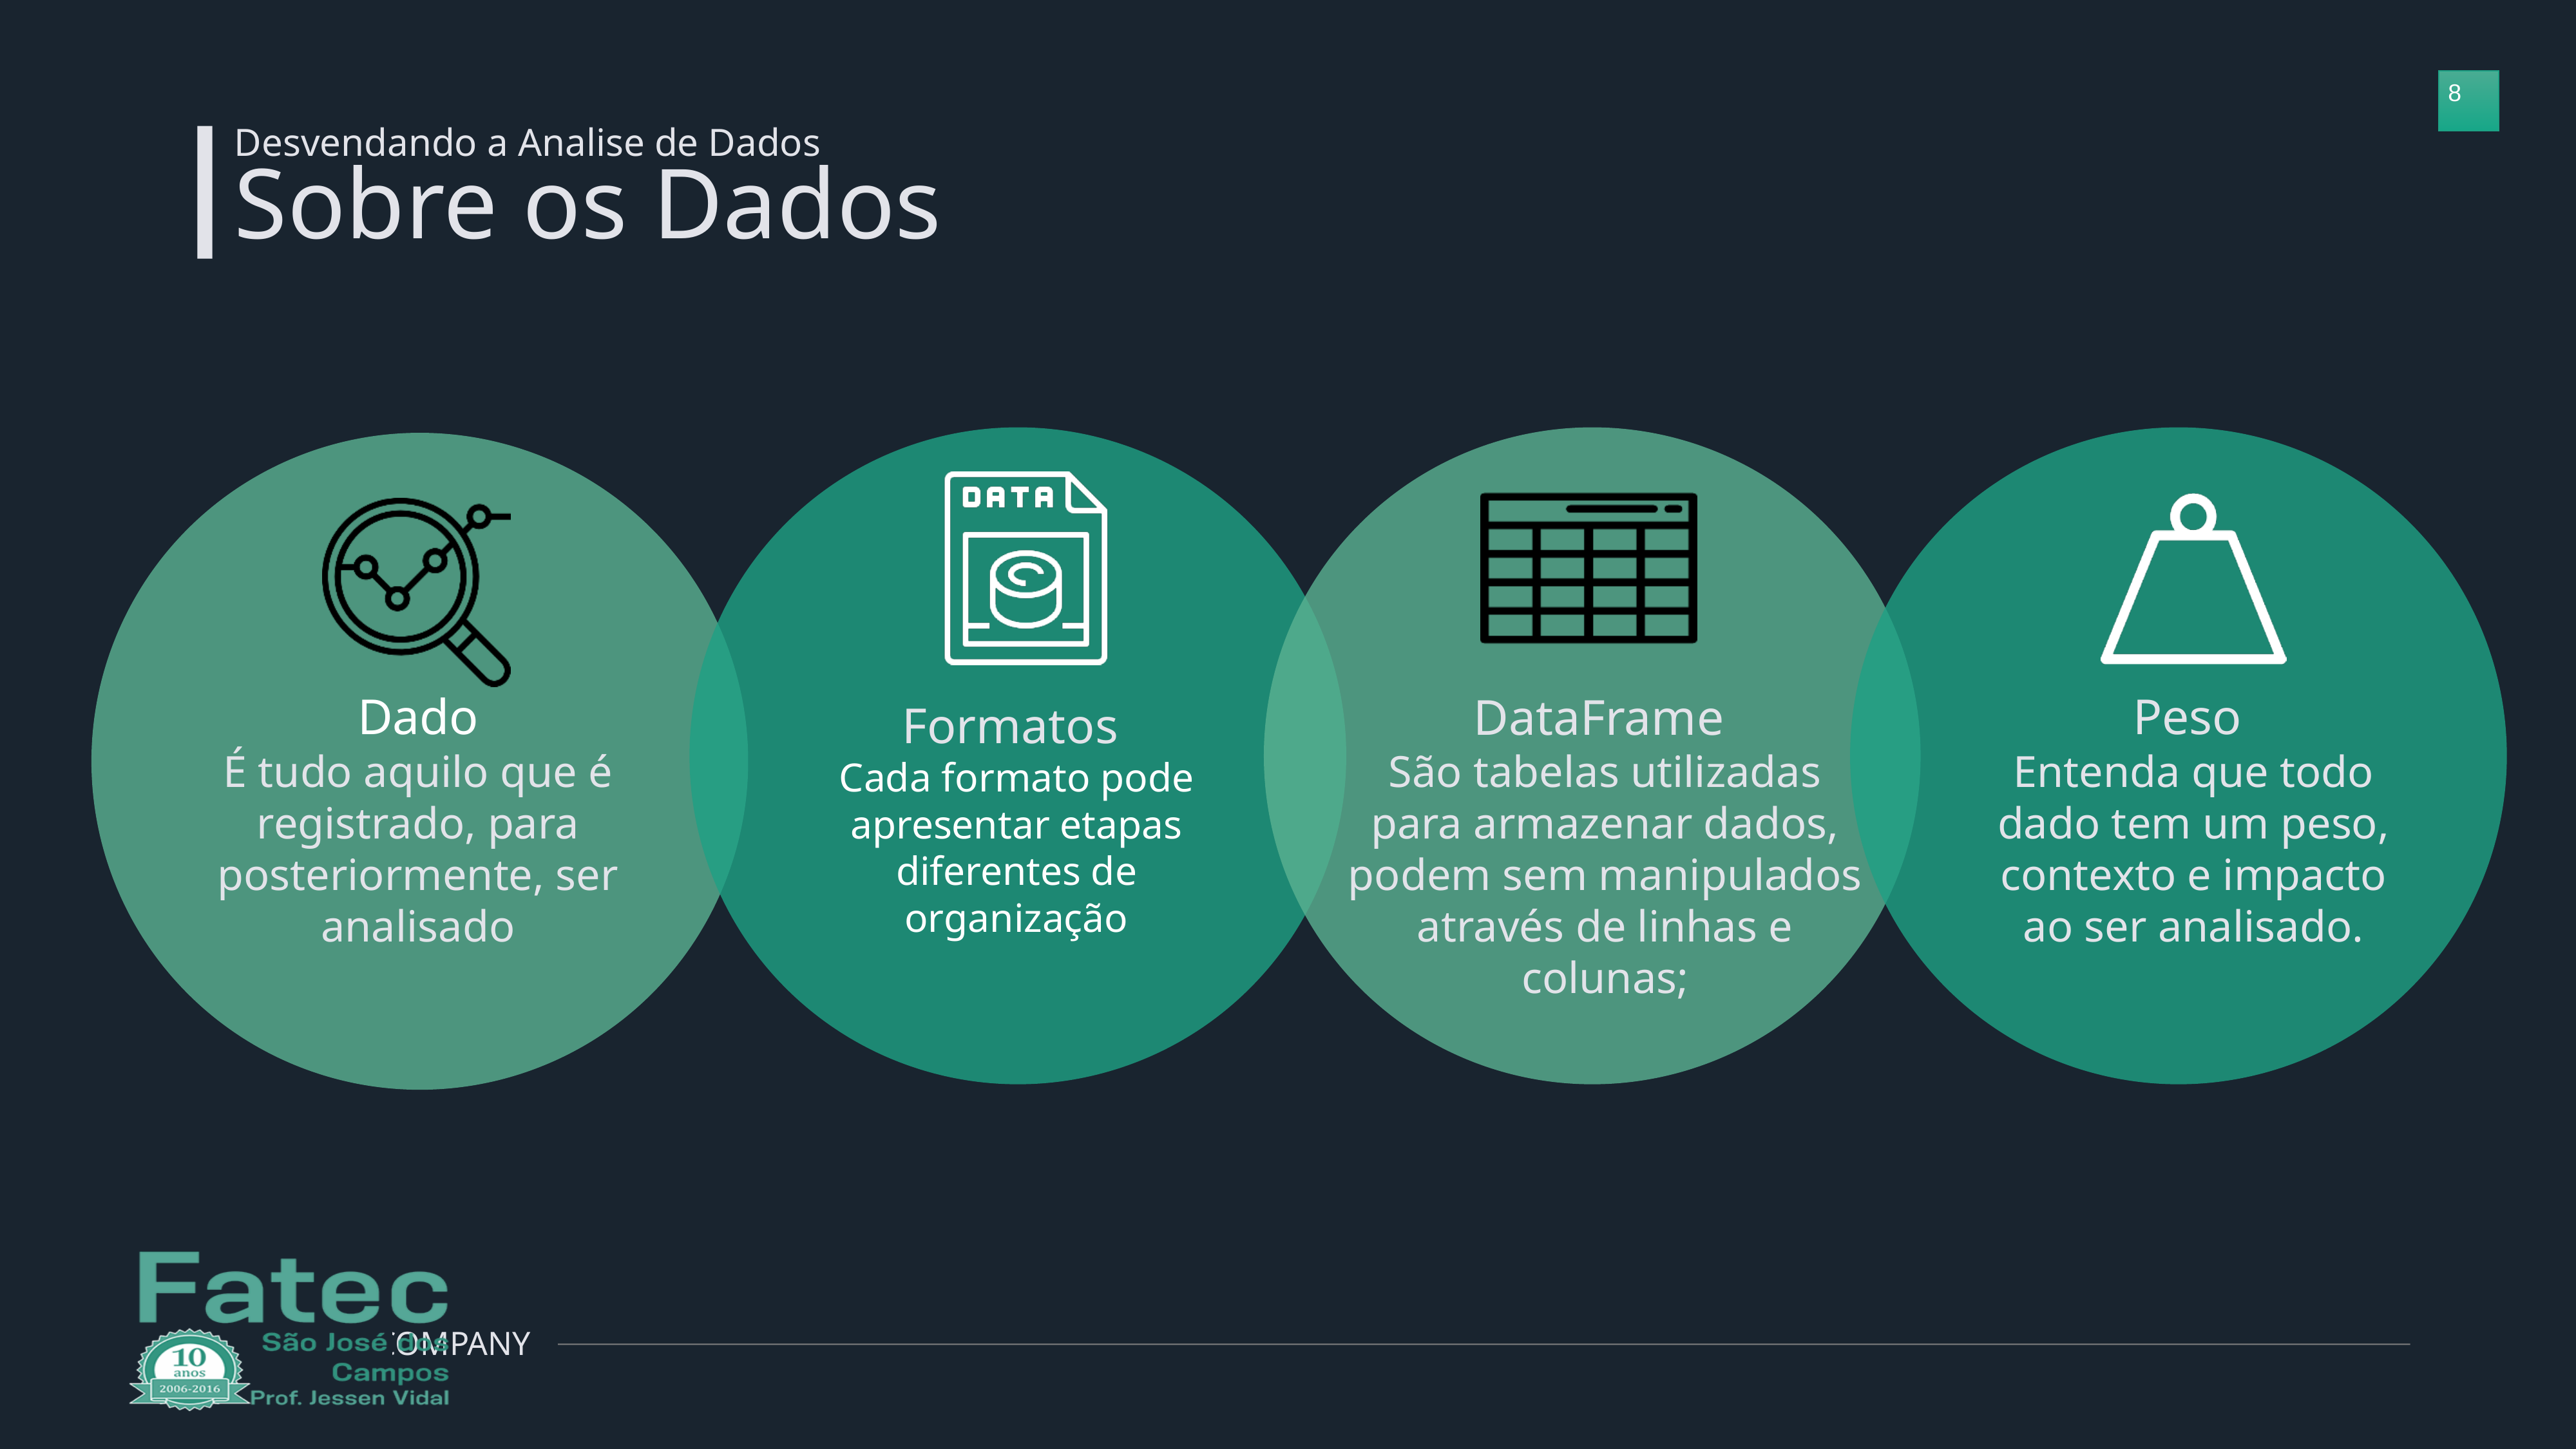

Desvendando a Analise de Dados
Sobre os Dados
Dado
É tudo aquilo que é registrado, para posteriormente, ser analisado
Peso
Entenda que todo dado tem um peso, contexto e impacto ao ser analisado.
DataFrame
São tabelas utilizadas para armazenar dados, podem sem manipulados através de linhas e colunas;
Formatos
Cada formato pode apresentar etapas diferentes de organização